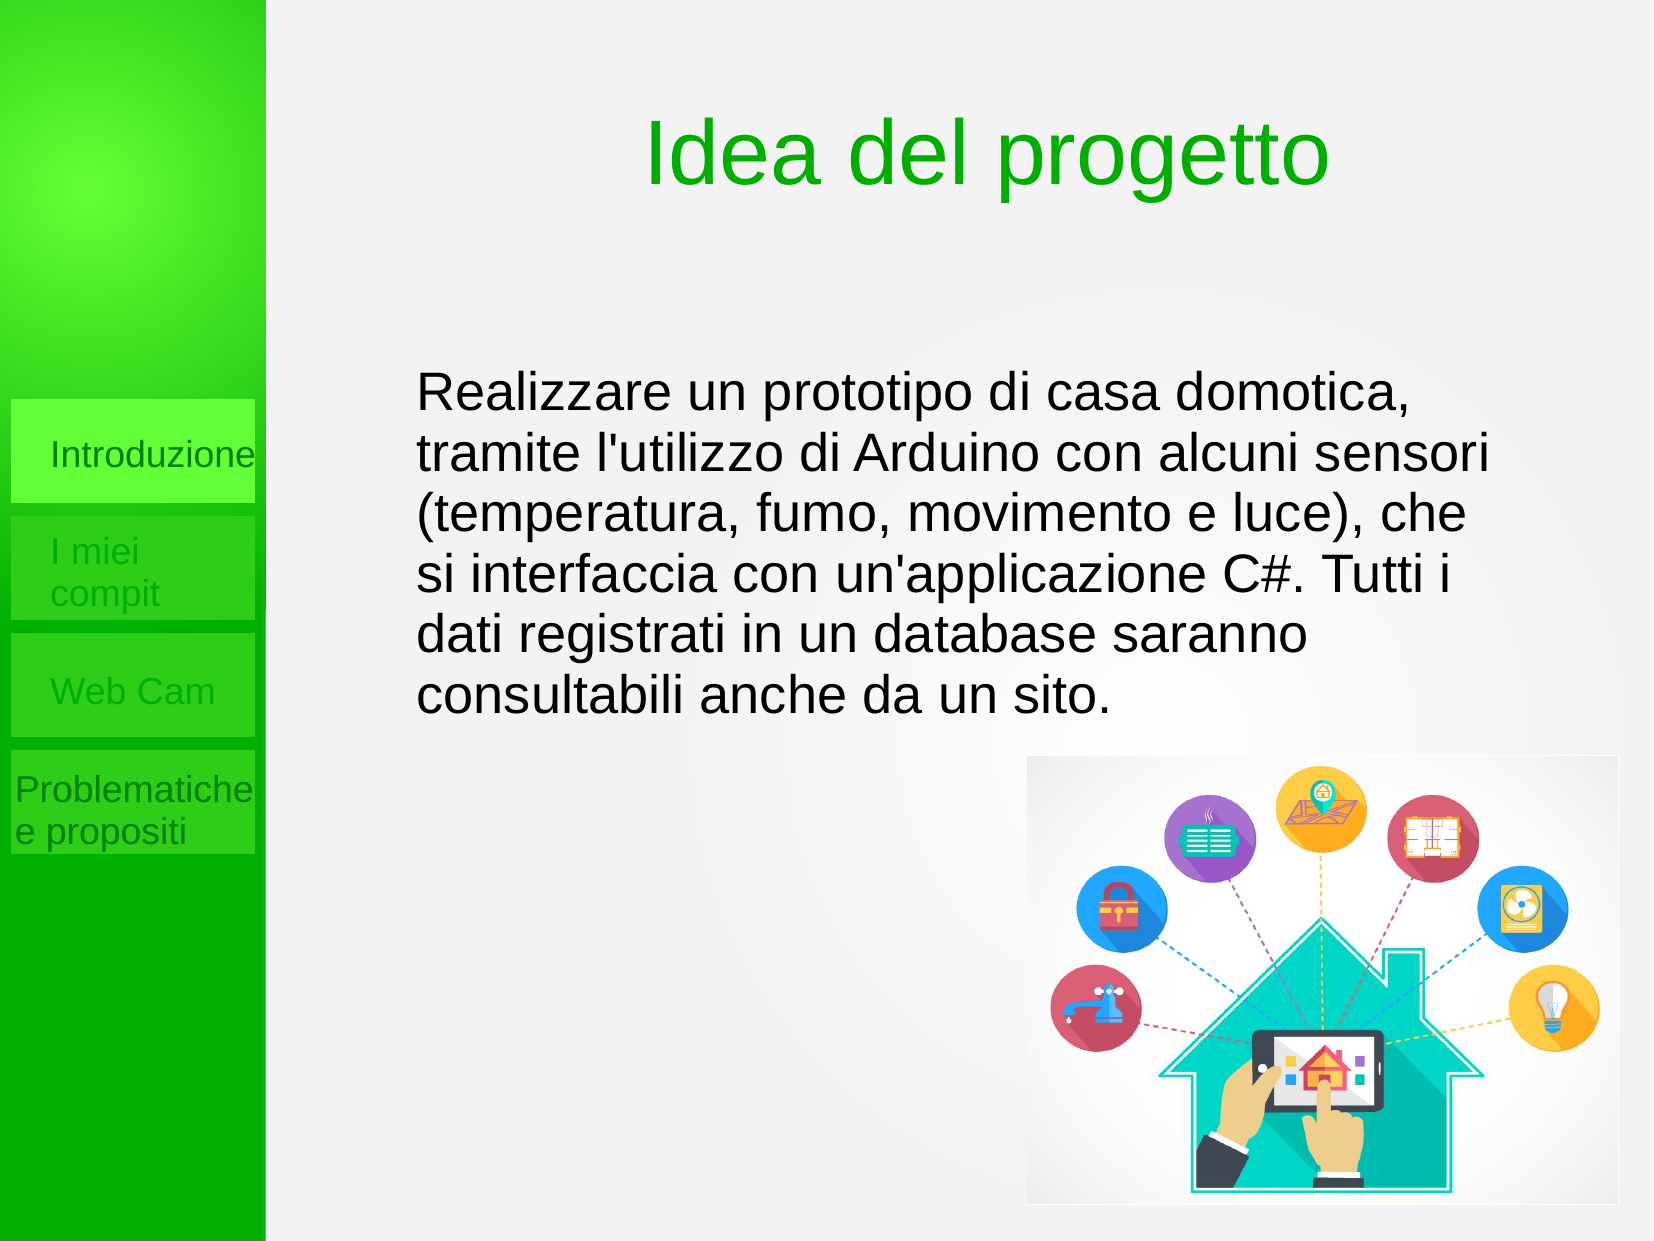

# Idea del progetto
Realizzare un prototipo di casa domotica, tramite l'utilizzo di Arduino con alcuni sensori (temperatura, fumo, movimento e luce), che si interfaccia con un'applicazione C#. Tutti i dati registrati in un database saranno consultabili anche da un sito.
Introduzione
I miei compit
Web Cam
Problematiche e propositi